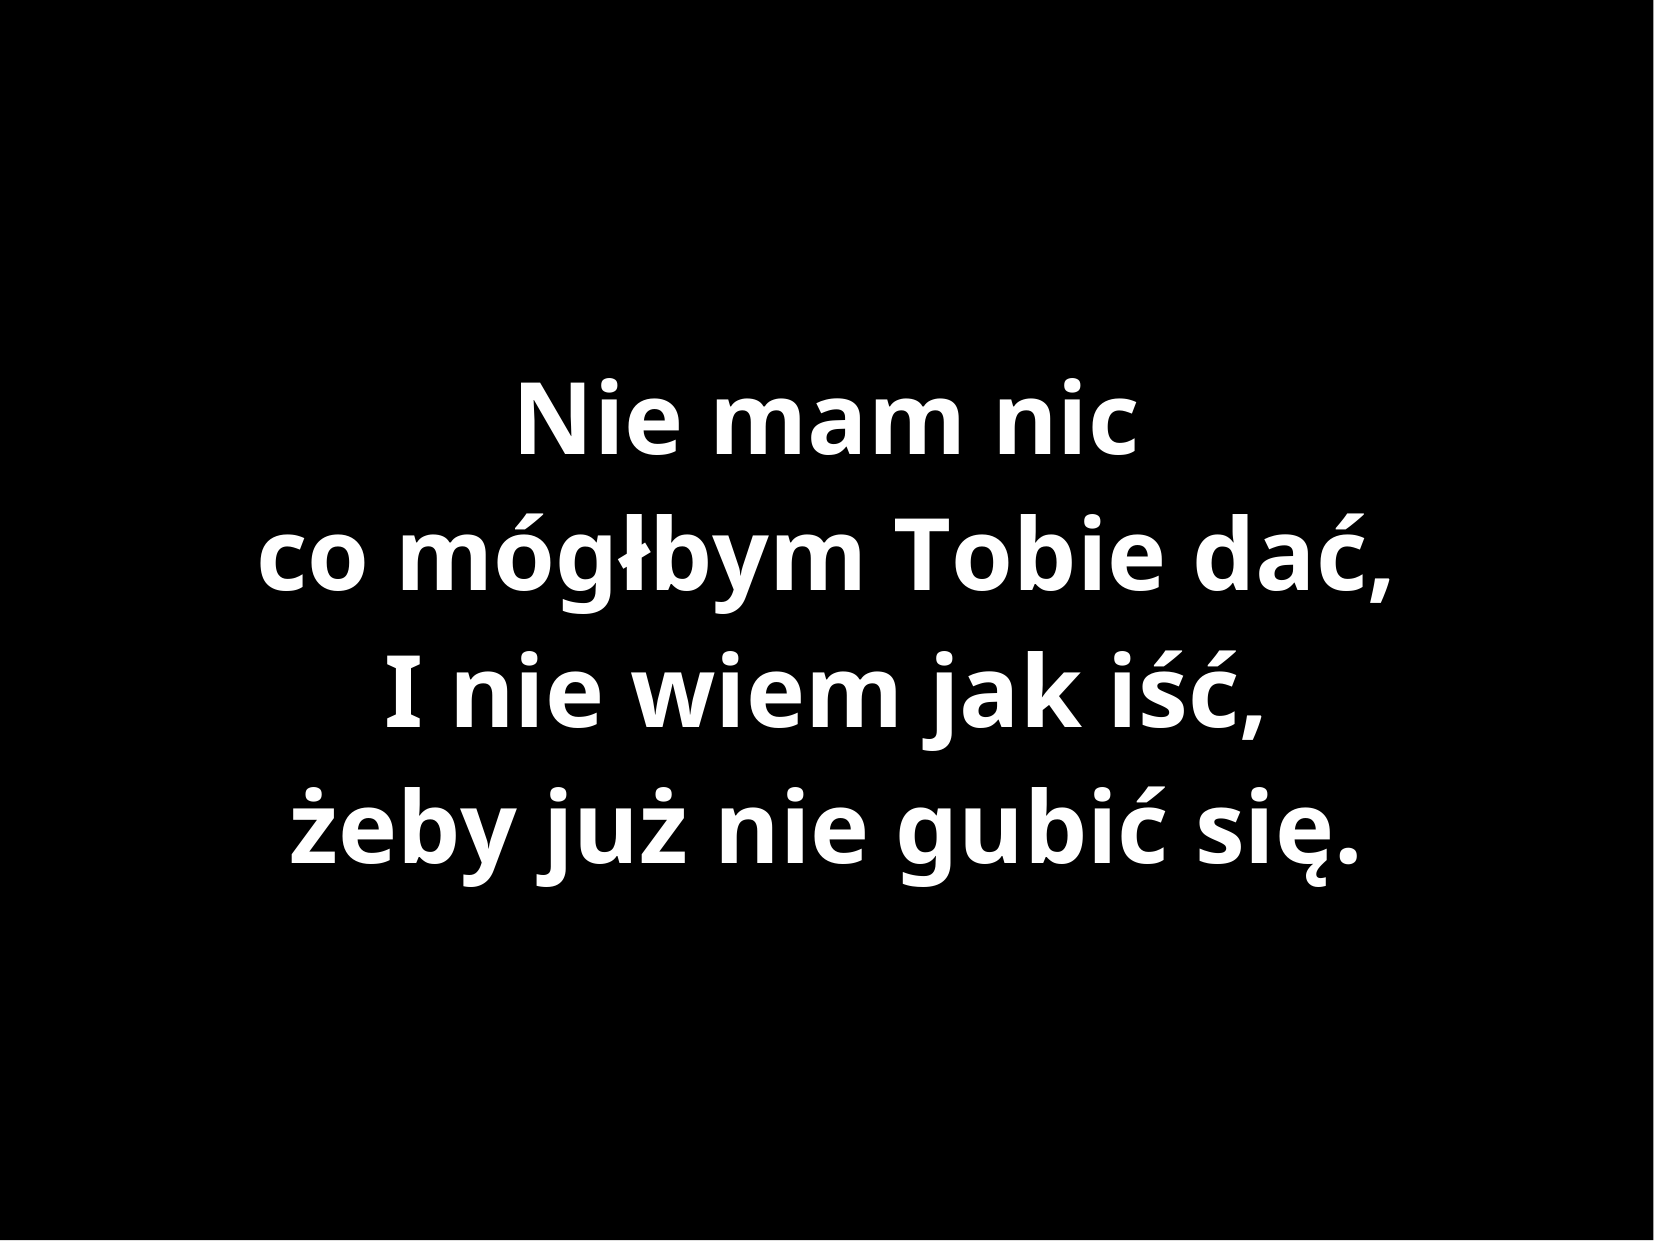

# Nie mam nic co mógłbym Tobie dać, I nie wiem jak iść, żeby już nie gubić się.